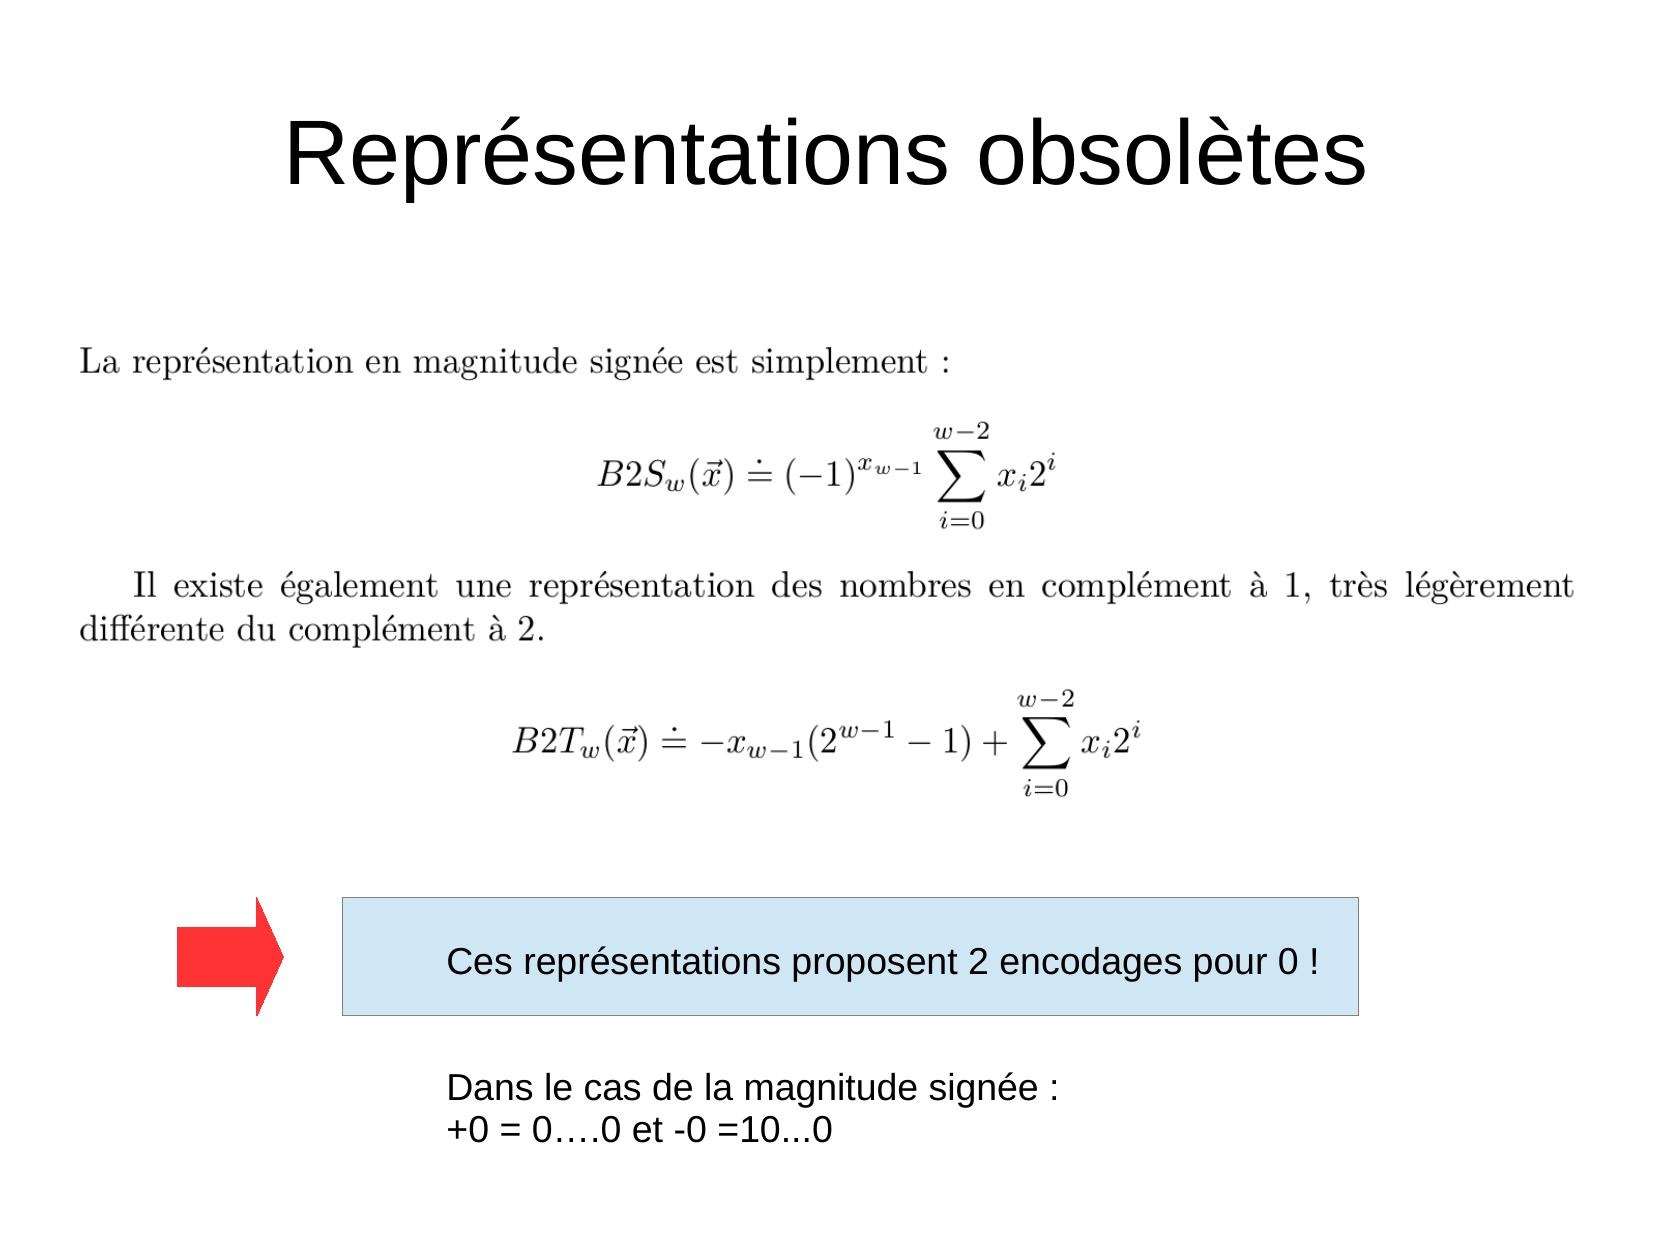

# Représentations obsolètes
Ces représentations proposent 2 encodages pour 0 !
Dans le cas de la magnitude signée :
+0 = 0….0 et -0 =10...0